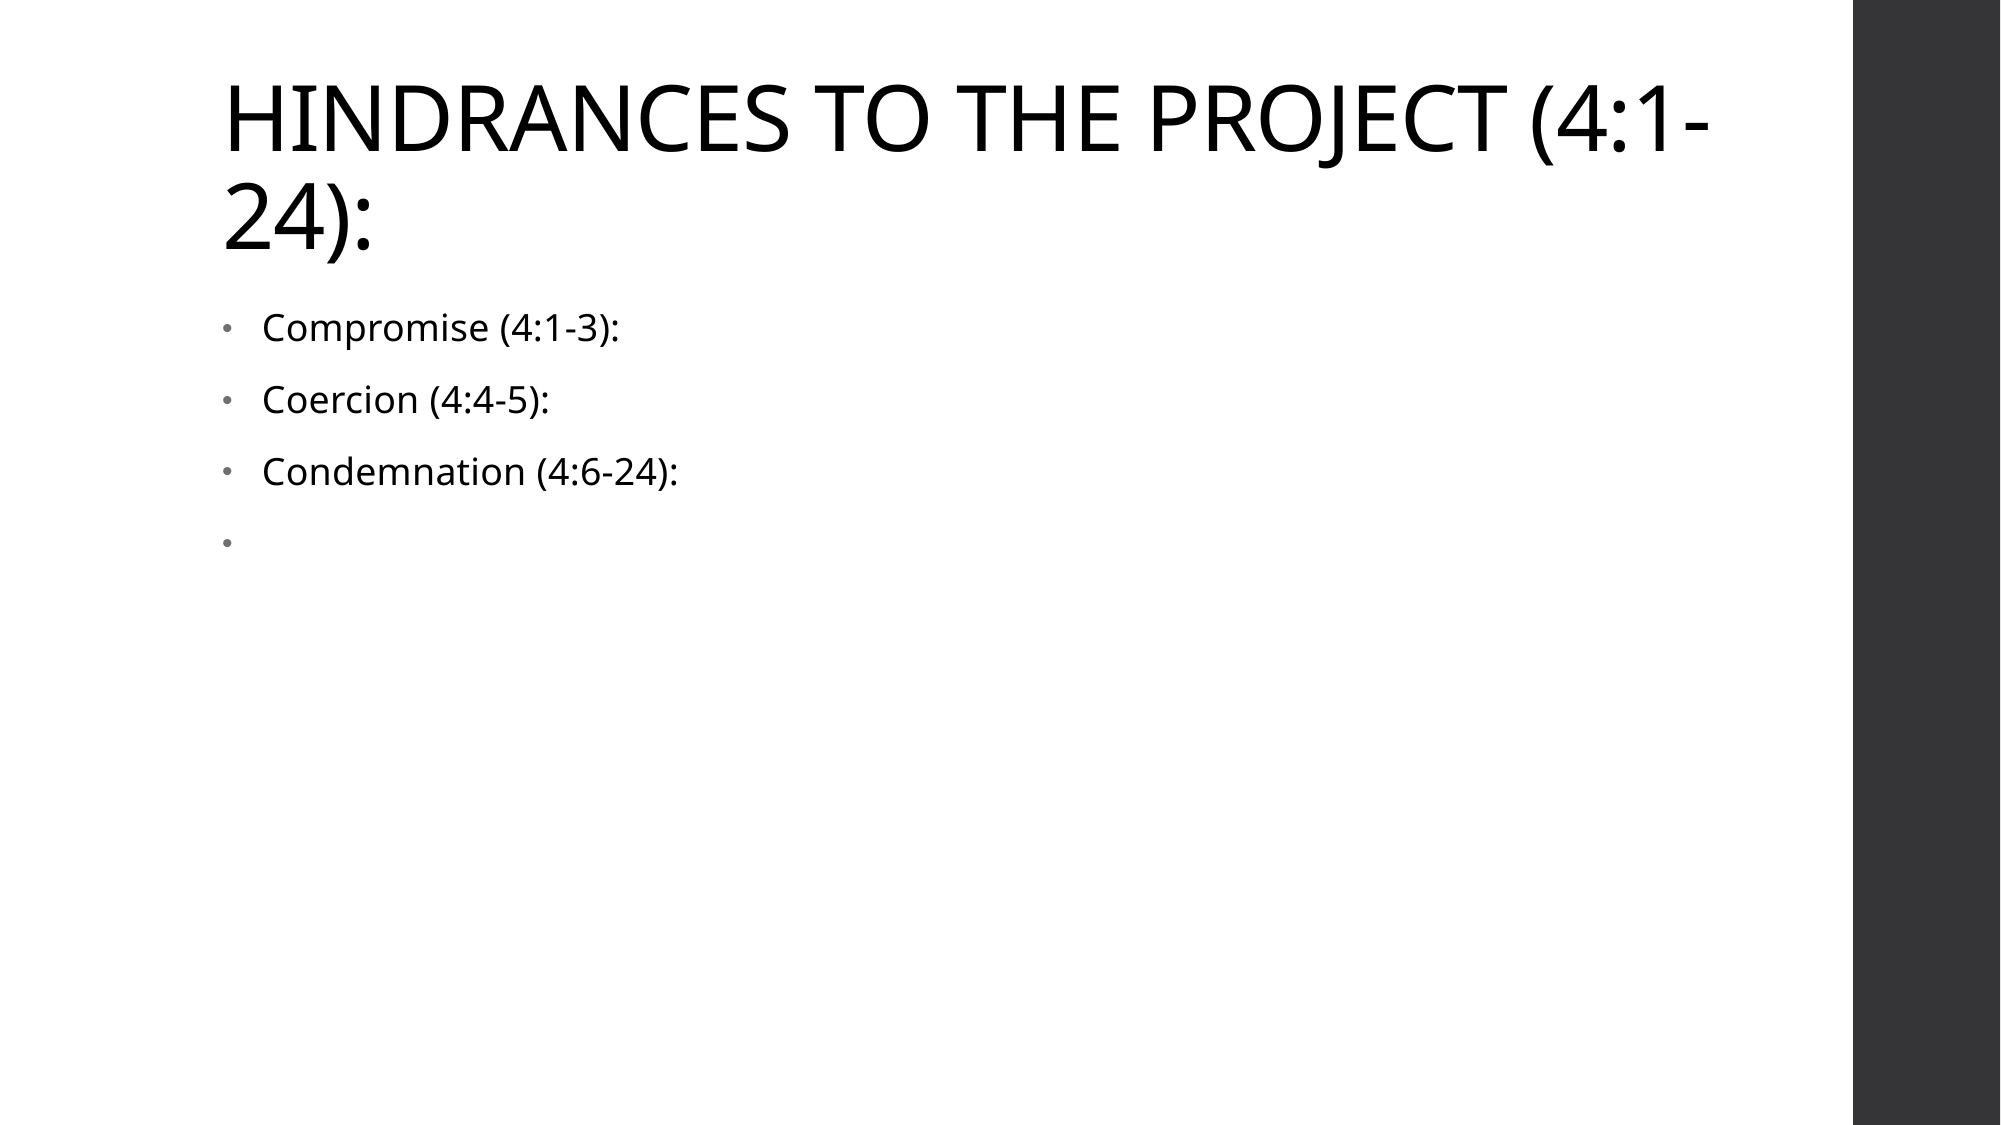

# HINDRANCES TO THE PROJECT (4:1-24):
 Compromise (4:1-3):
 Coercion (4:4-5):
 Condemnation (4:6-24):